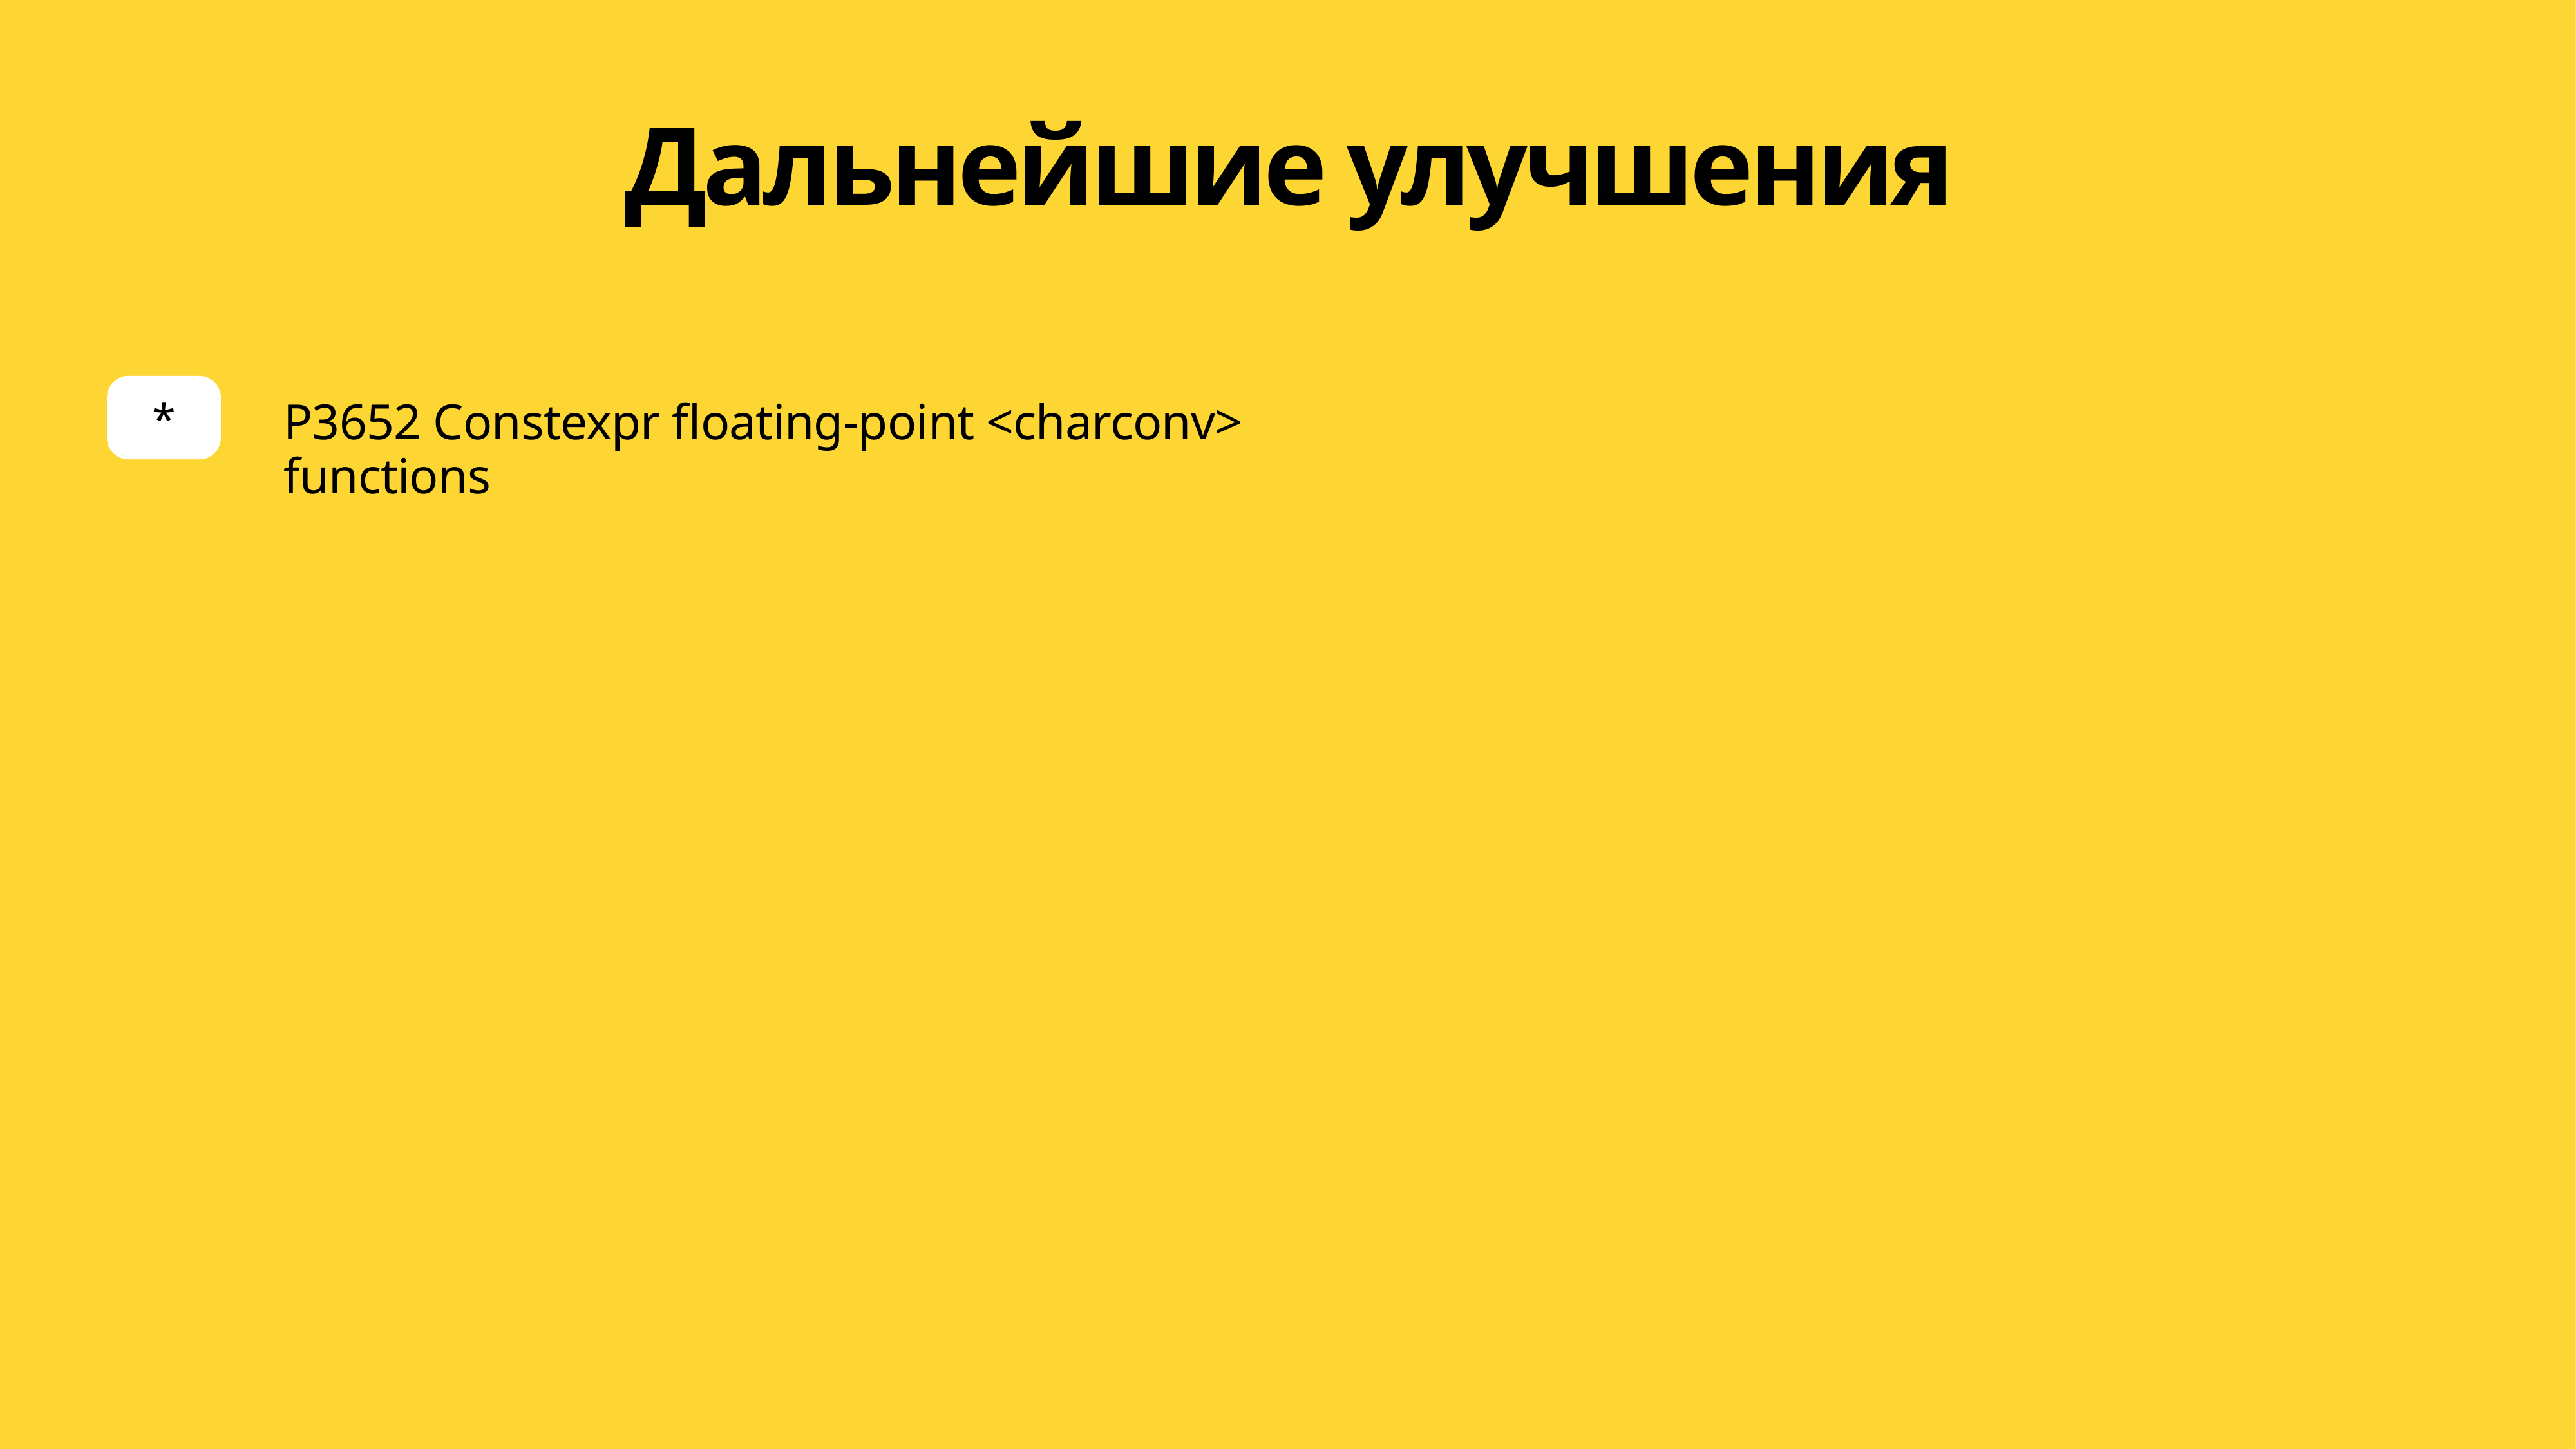

Дальнейшие улучшения
#
*
P3652 Constexpr floating-point <charconv> functions